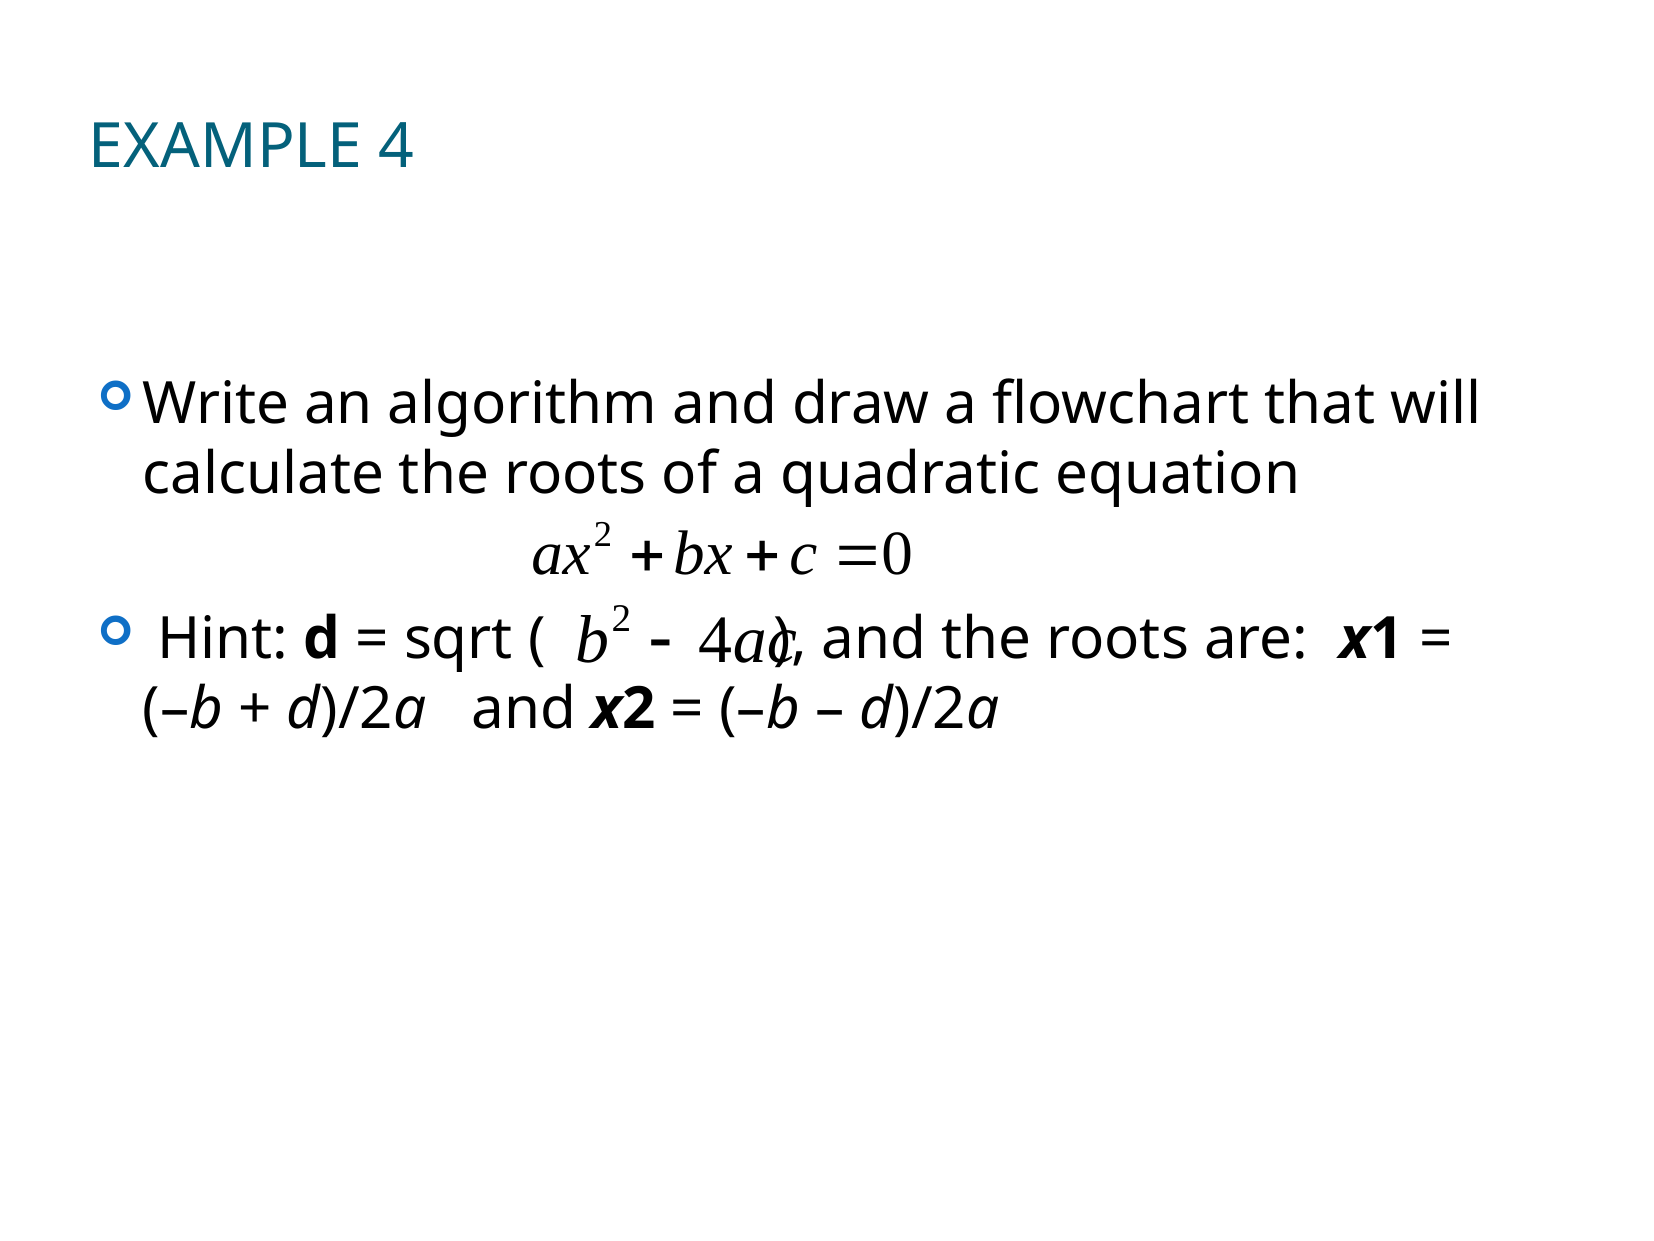

# Example 4
Write an algorithm and draw a flowchart that will calculate the roots of a quadratic equation
 Hint: d = sqrt ( ), and the roots are: x1 = (–b + d)/2a and x2 = (–b – d)/2a